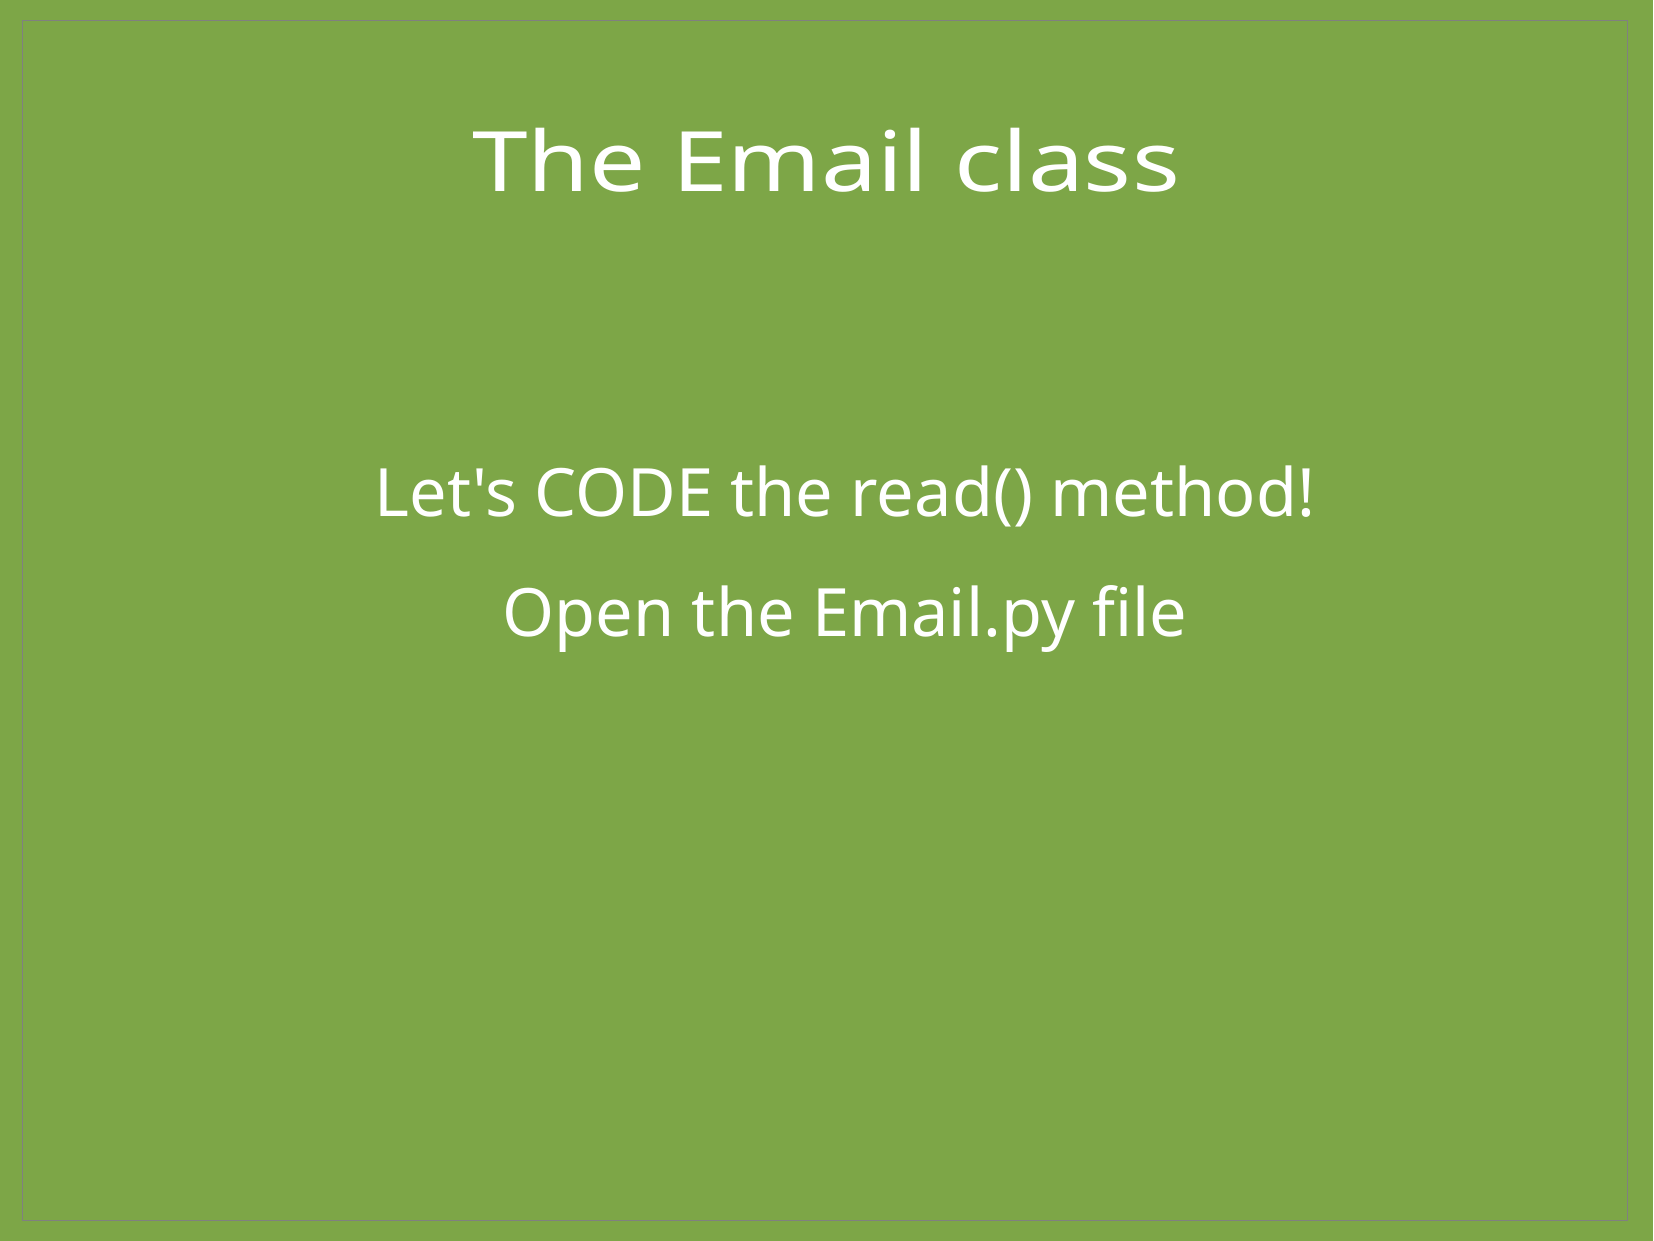

The Email class
# Let's CODE the read() method!
Open the Email.py file